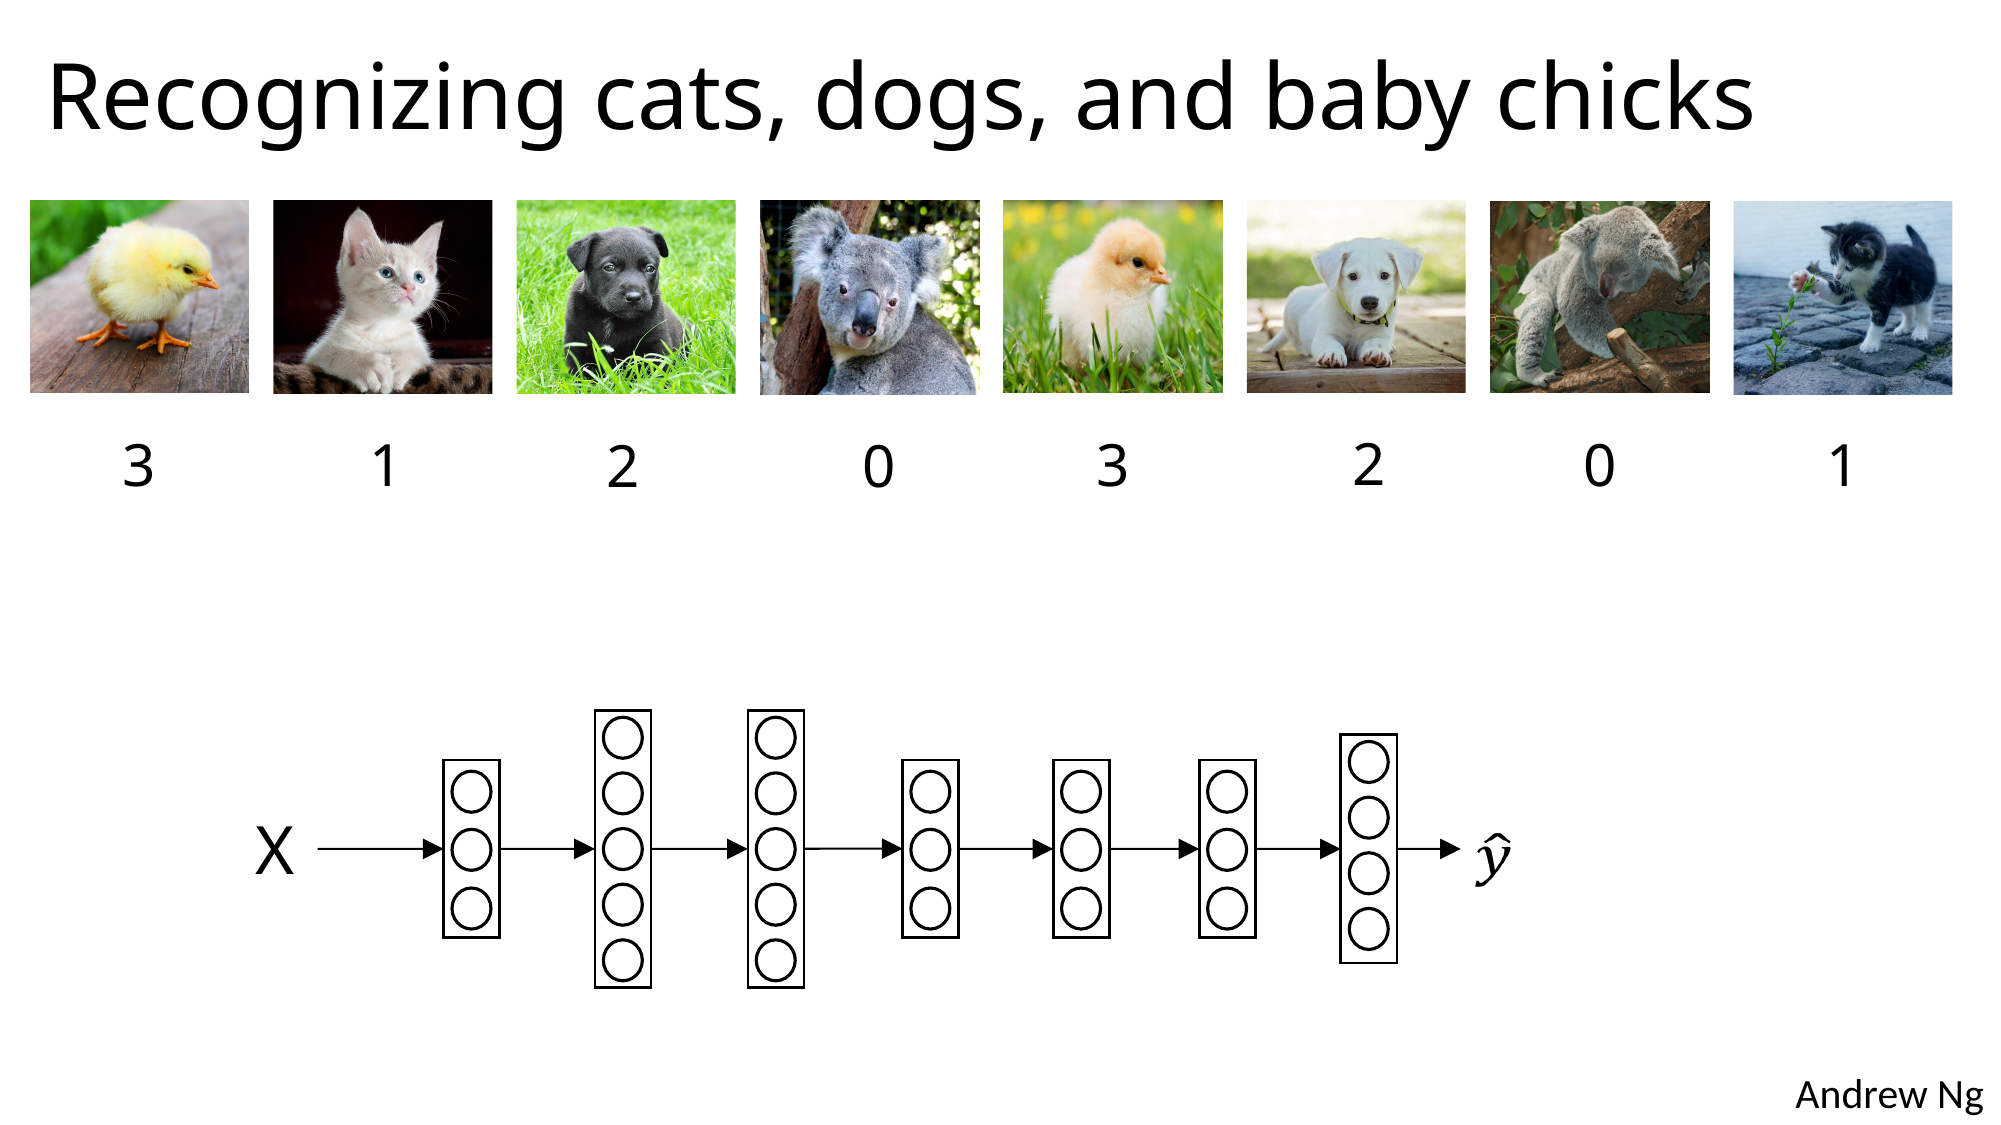

# Recognizing cats, dogs, and baby chicks
2
3
1
3
0
1
2
0
X